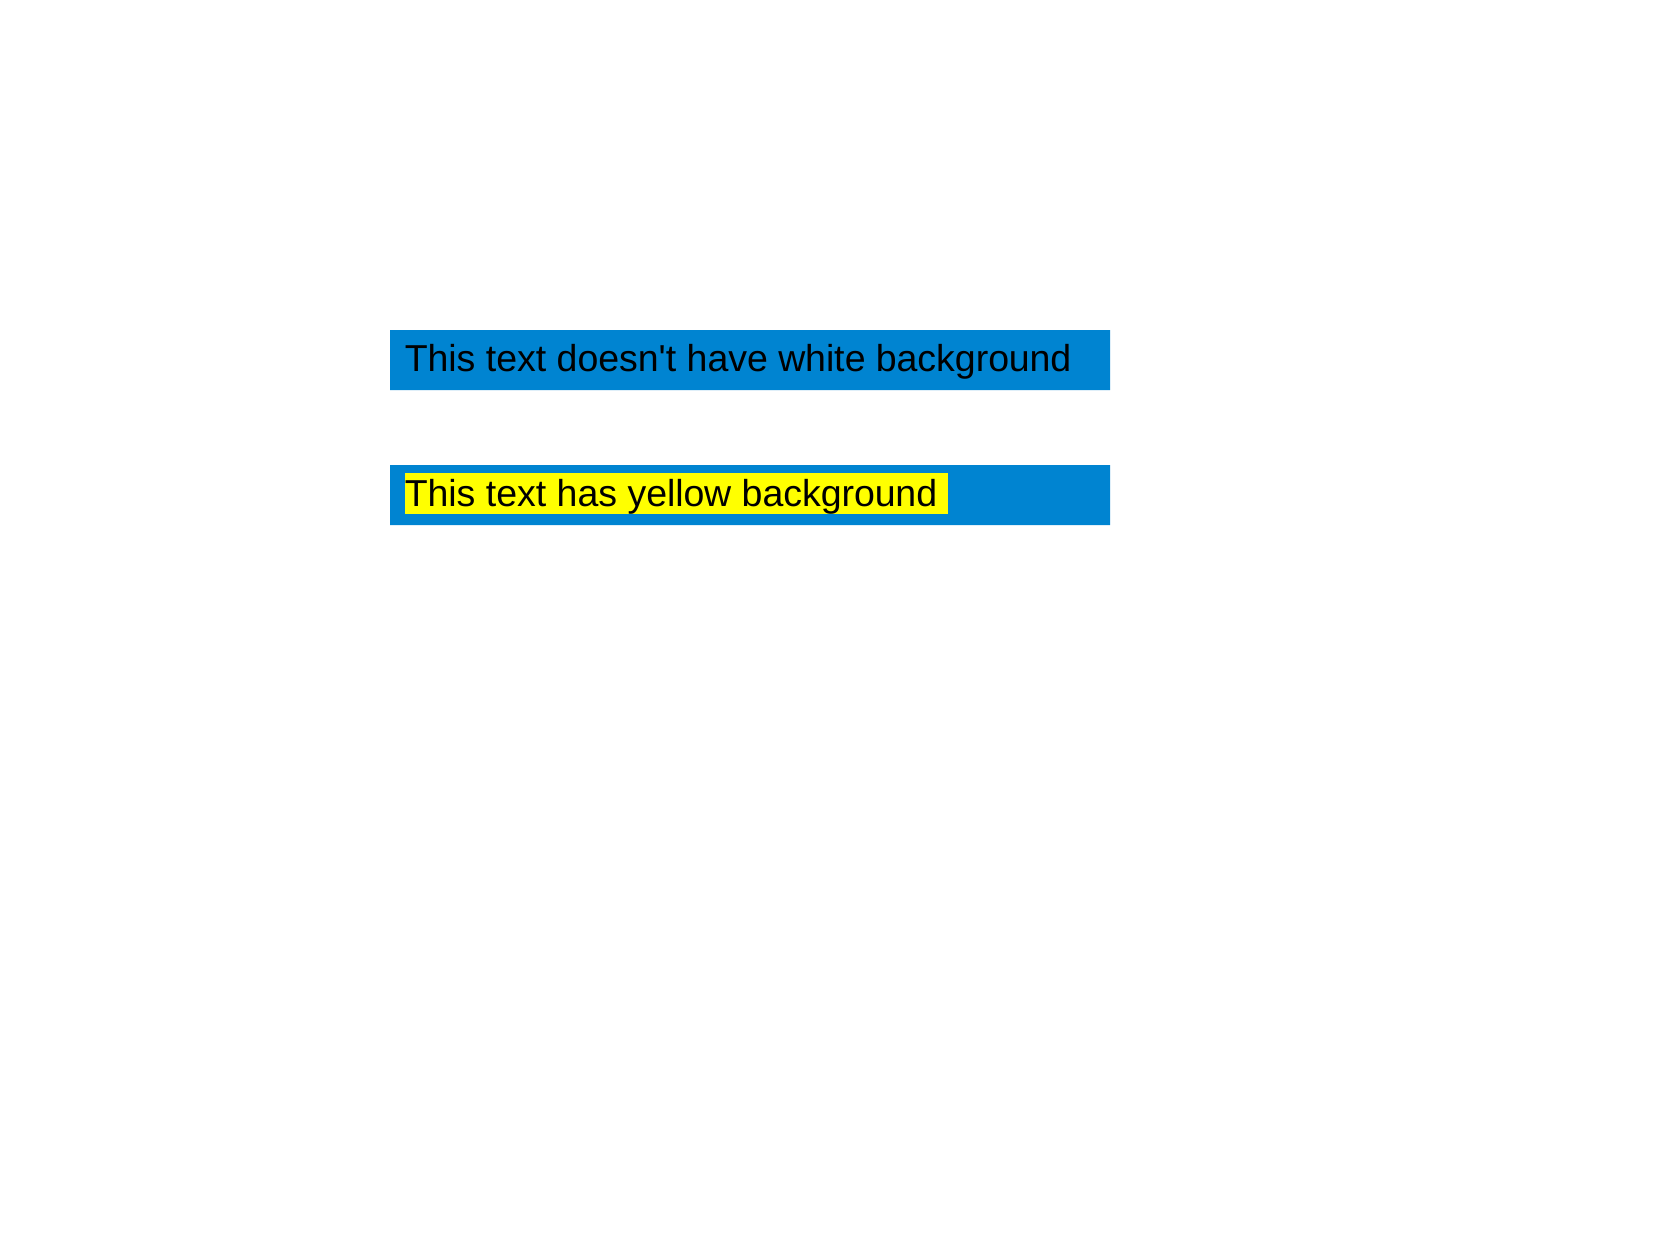

This text doesn't have white background
This text has yellow background